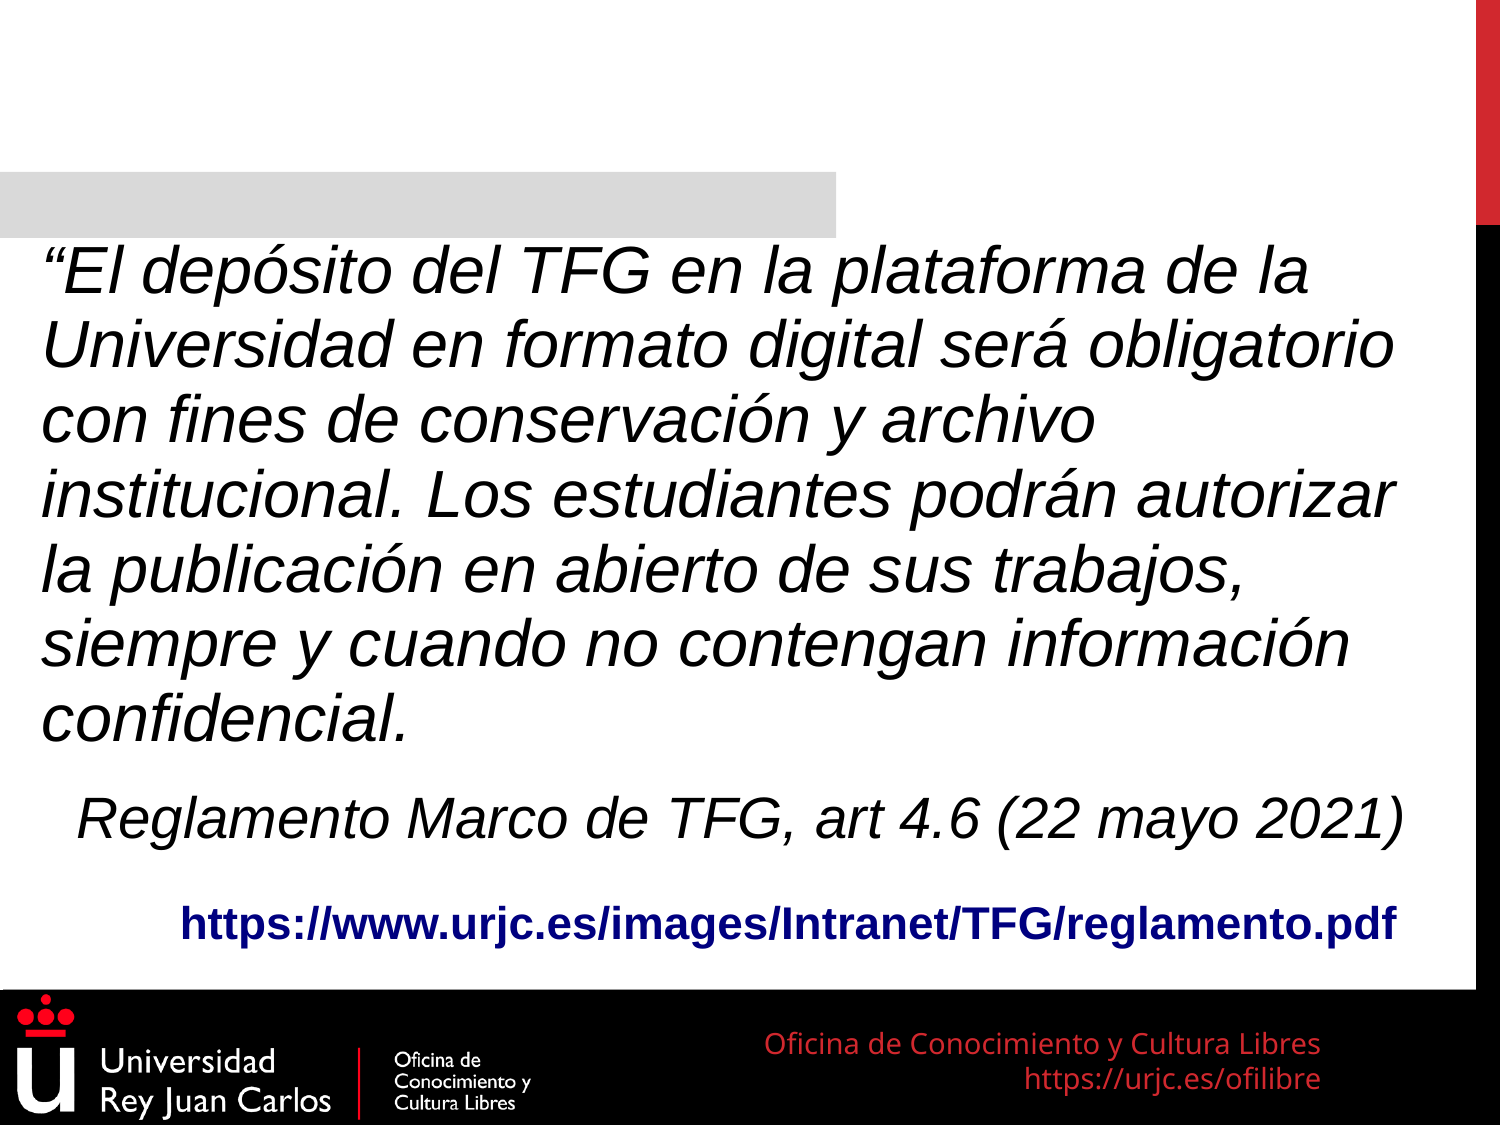

#
“El depósito del TFG en la plataforma de la Universidad en formato digital será obligatorio con fines de conservación y archivo institucional. Los estudiantes podrán autorizar la publicación en abierto de sus trabajos, siempre y cuando no contengan información confidencial.
Reglamento Marco de TFG, art 4.6 (22 mayo 2021)
https://www.urjc.es/images/Intranet/TFG/reglamento.pdf